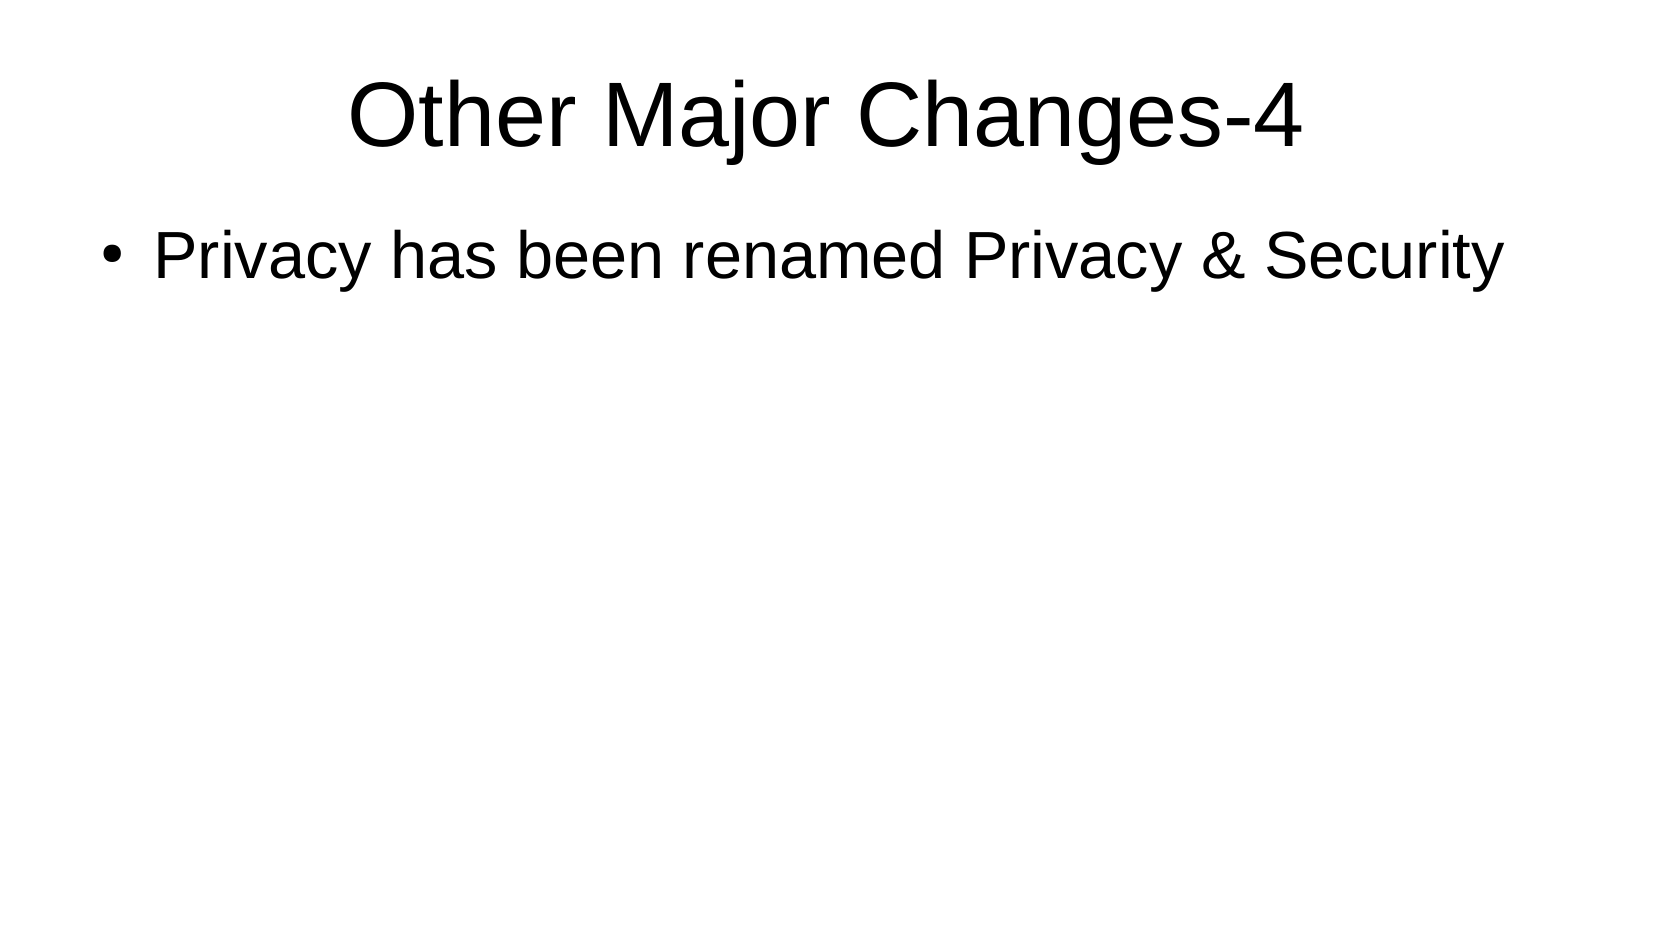

# Other Major Changes-4
Privacy has been renamed Privacy & Security